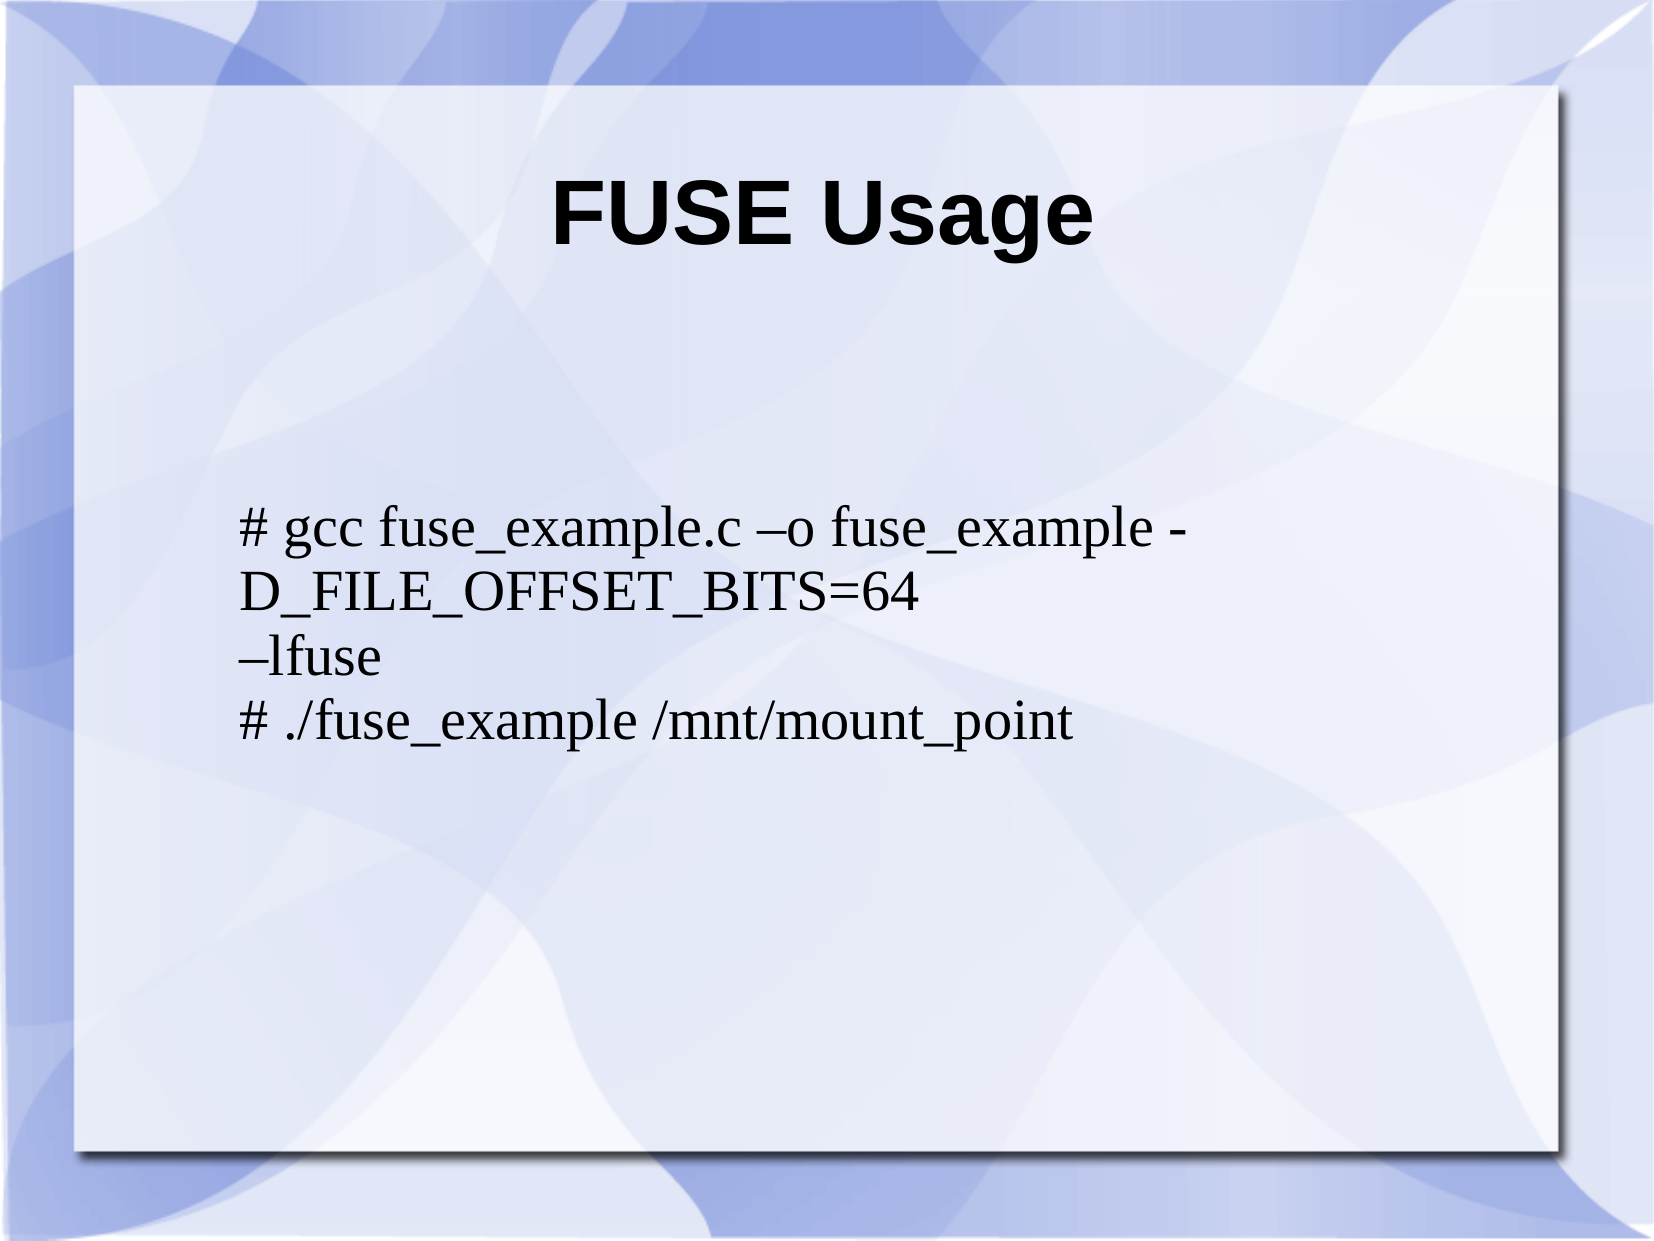

# FUSE Usage
# gcc fuse_example.c –o fuse_example -D_FILE_OFFSET_BITS=64 –lfuse
# ./fuse_example /mnt/mount_point